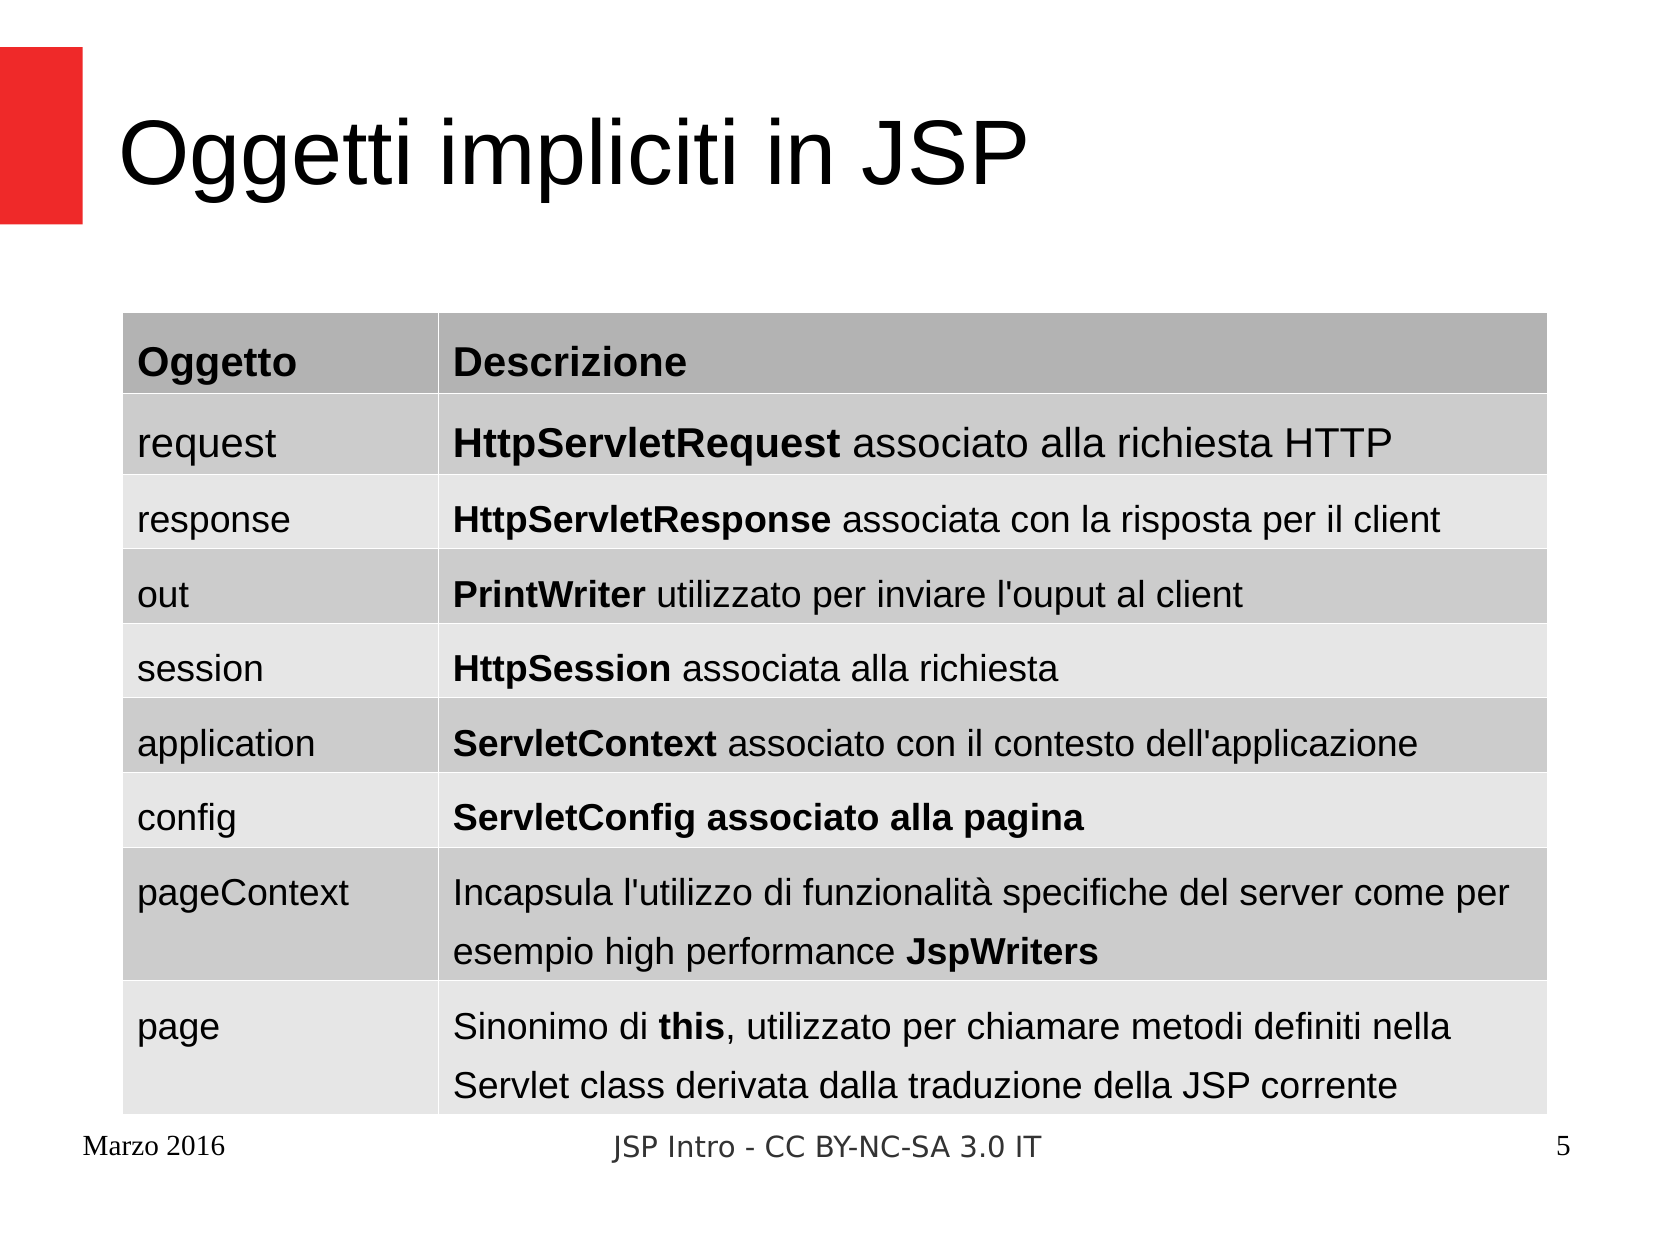

# Oggetti impliciti in JSP
| Oggetto | Descrizione |
| --- | --- |
| request | HttpServletRequest associato alla richiesta HTTP |
| response | HttpServletResponse associata con la risposta per il client |
| out | PrintWriter utilizzato per inviare l'ouput al client |
| session | HttpSession associata alla richiesta |
| application | ServletContext associato con il contesto dell'applicazione |
| config | ServletConfig associato alla pagina |
| pageContext | Incapsula l'utilizzo di funzionalità specifiche del server come per esempio high performance JspWriters |
| page | Sinonimo di this, utilizzato per chiamare metodi definiti nella Servlet class derivata dalla traduzione della JSP corrente |
Your Date Here
Your Footer Here
5